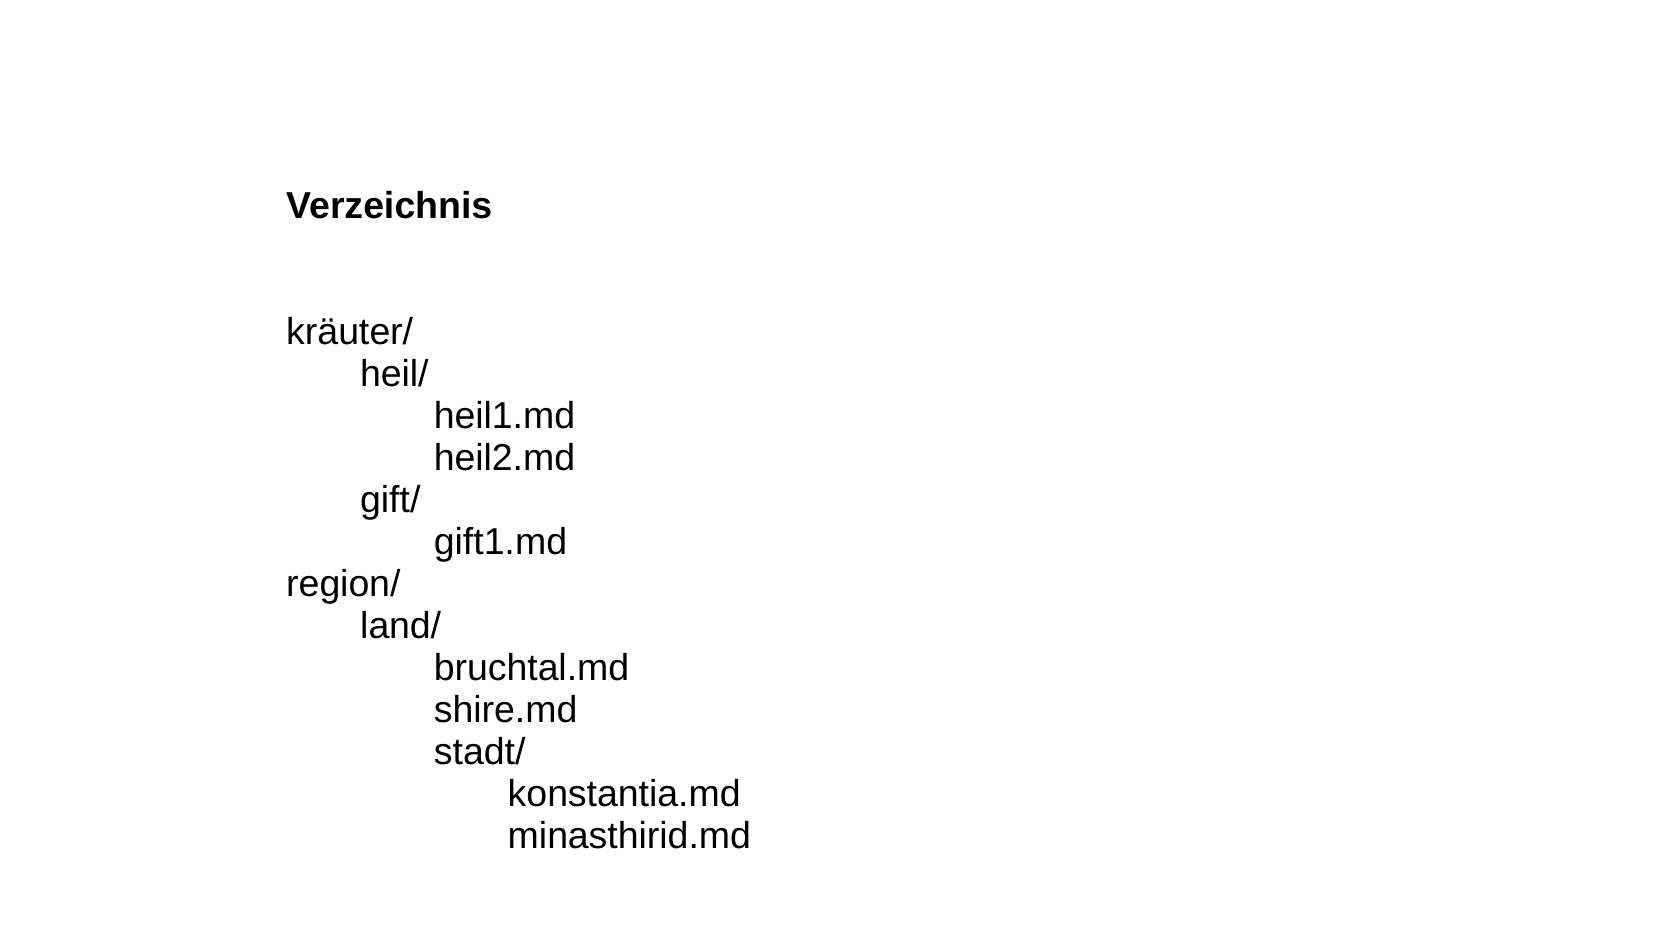

Verzeichnis
kräuter/
	heil/
		heil1.md
		heil2.md
	gift/
		gift1.md
region/
	land/
		bruchtal.md
		shire.md
		stadt/
			konstantia.md
			minasthirid.md